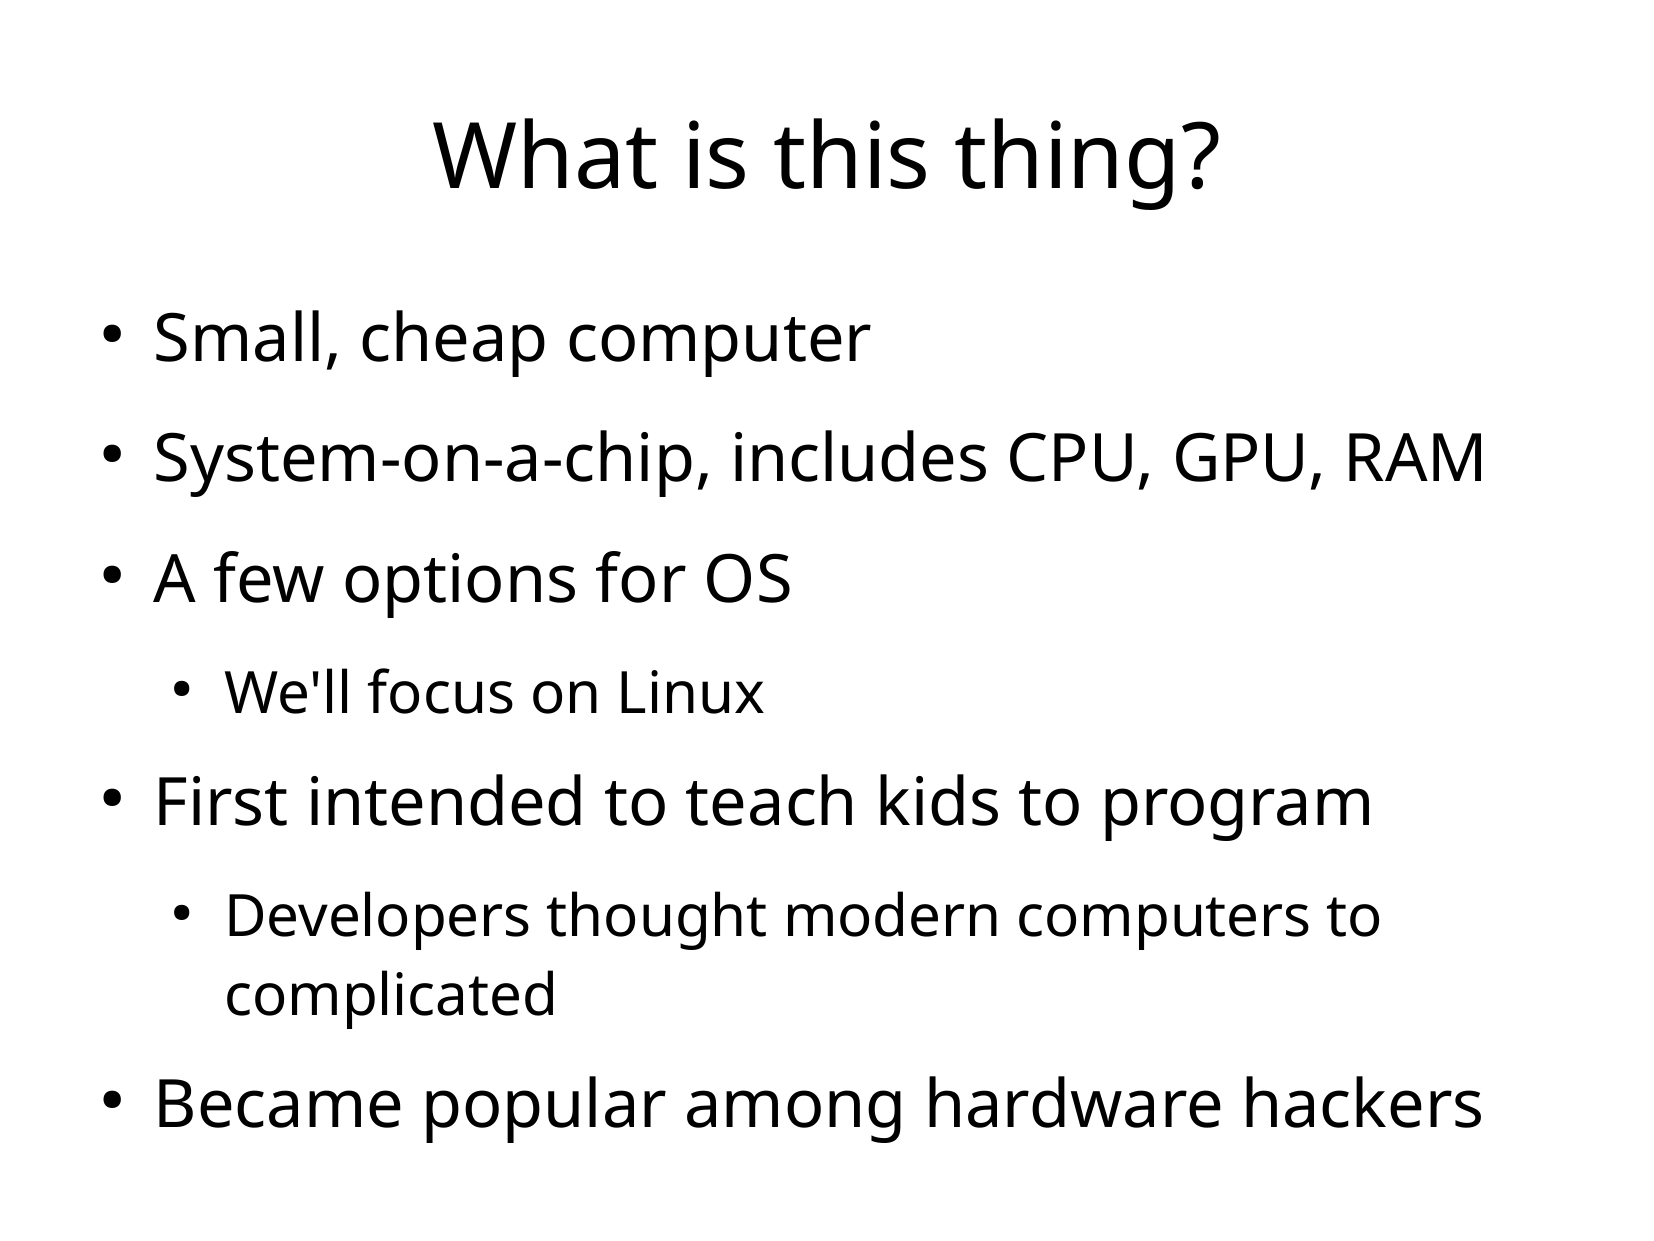

# What is this thing?
Small, cheap computer
System-on-a-chip, includes CPU, GPU, RAM
A few options for OS
We'll focus on Linux
First intended to teach kids to program
Developers thought modern computers to complicated
Became popular among hardware hackers